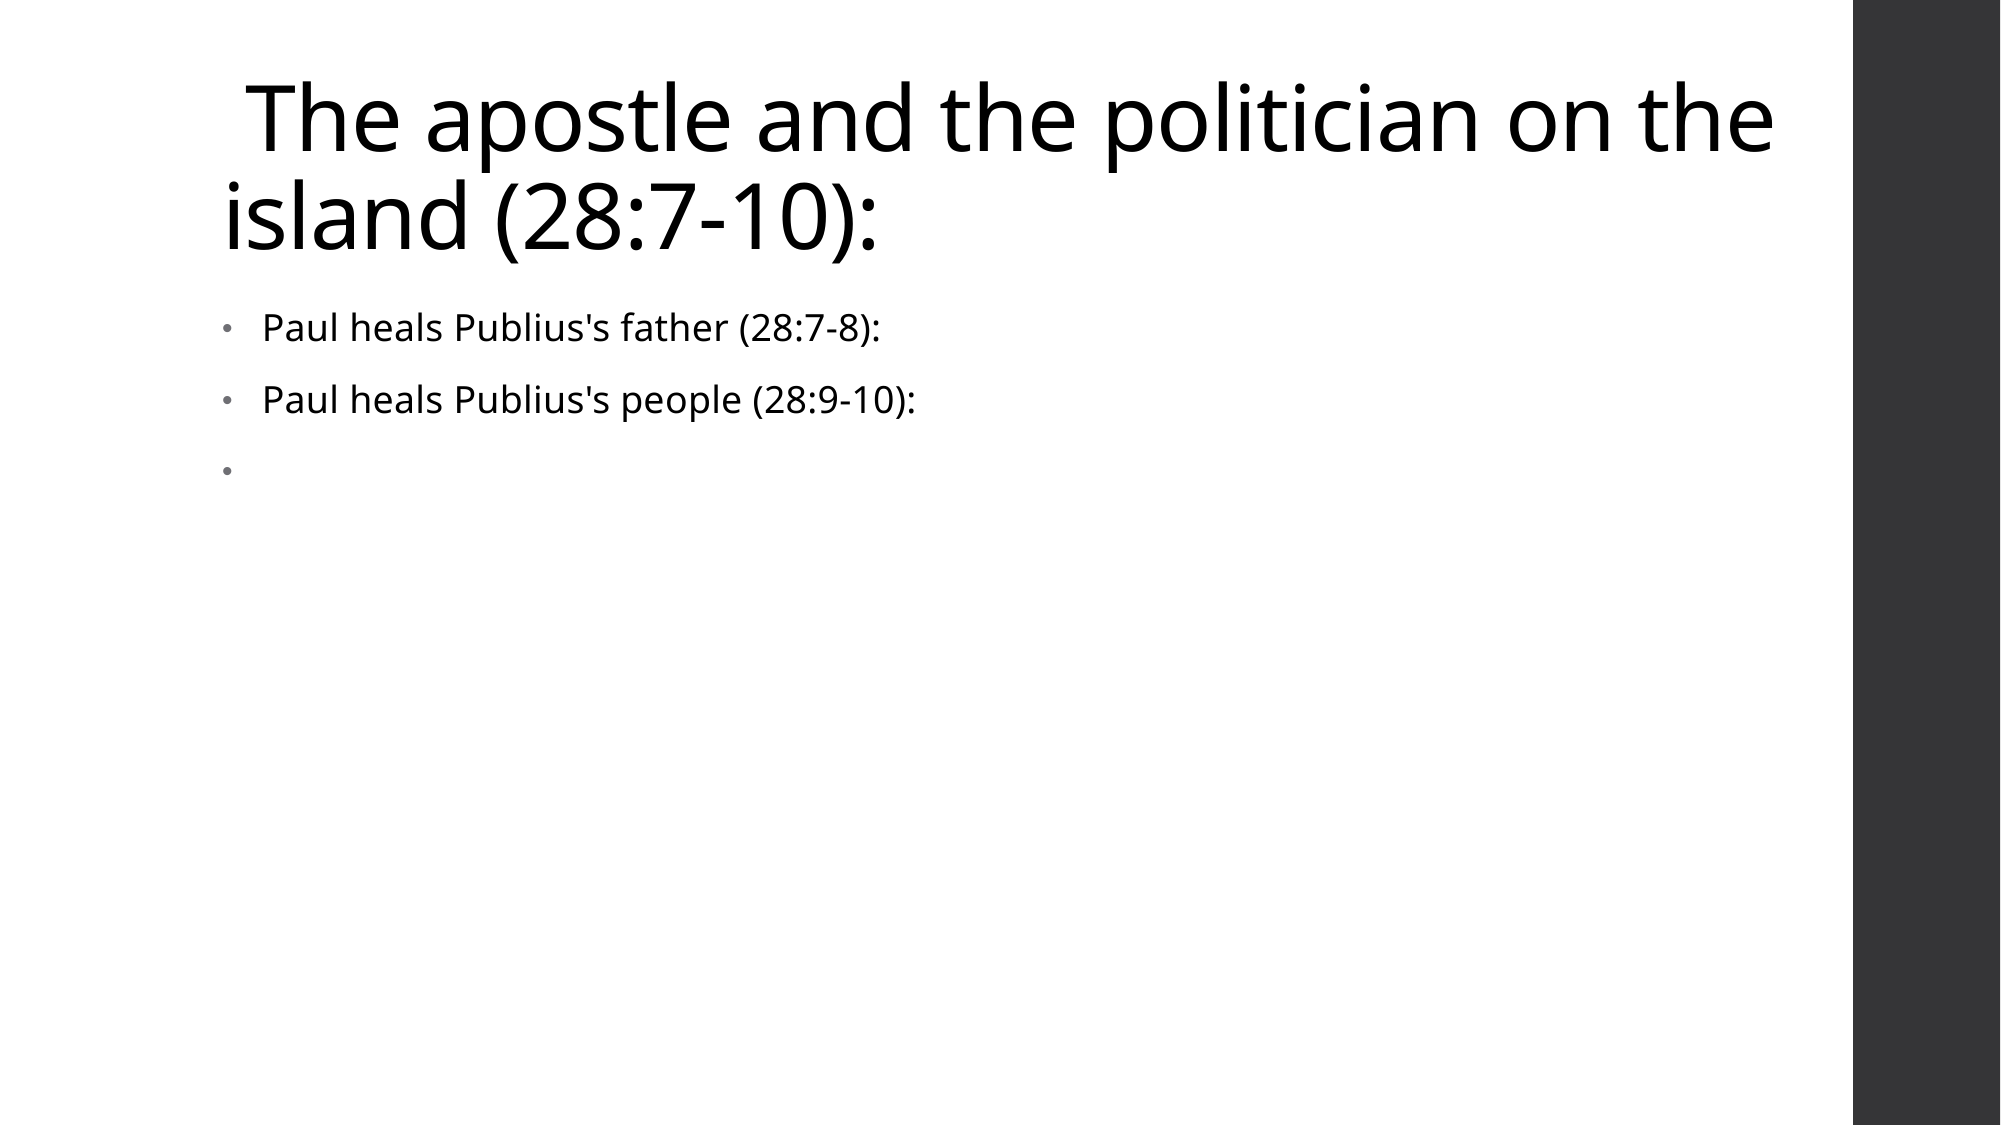

# The apostle and the politician on the island (28:7-10):
 Paul heals Publius's father (28:7-8):
 Paul heals Publius's people (28:9-10):